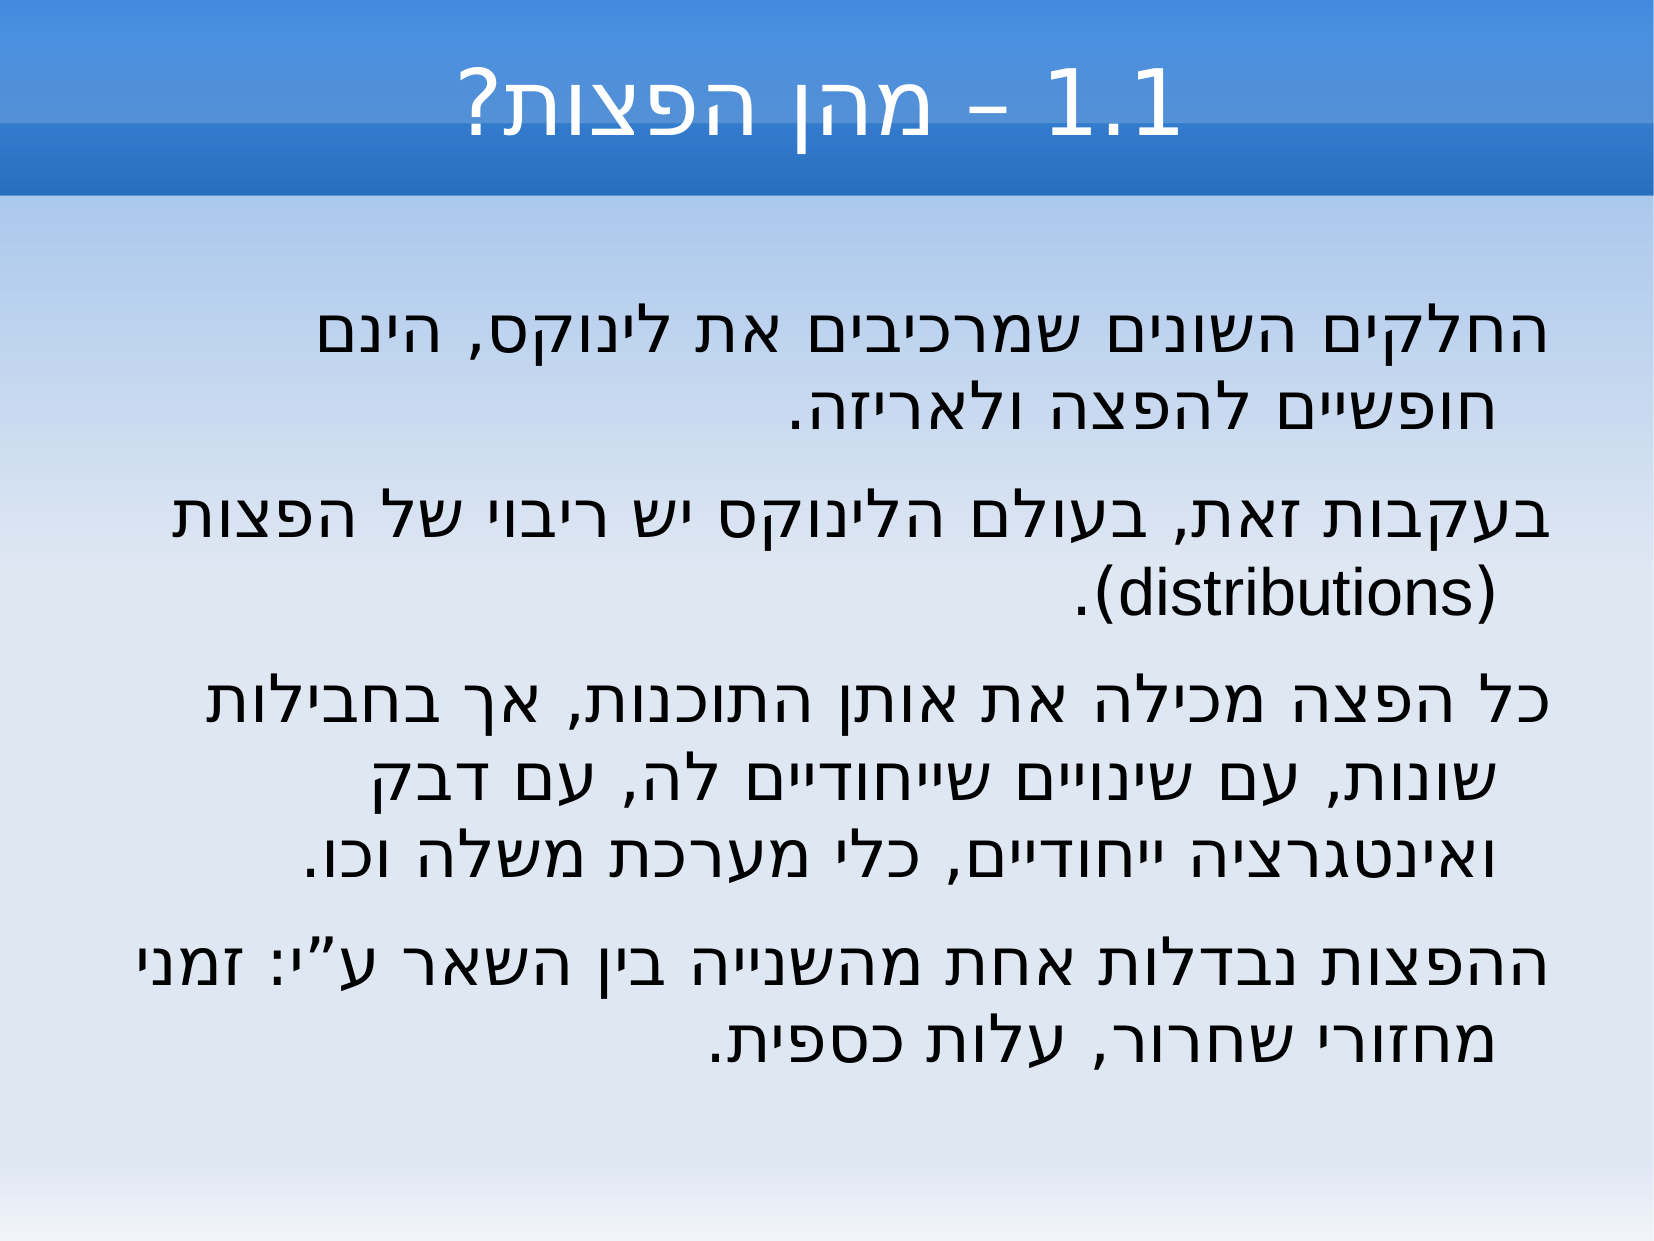

# 1.1 – מהן הפצות?
החלקים השונים שמרכיבים את לינוקס, הינם חופשיים להפצה ולאריזה.
בעקבות זאת, בעולם הלינוקס יש ריבוי של הפצות (distributions).
כל הפצה מכילה את אותן התוכנות, אך בחבילות שונות, עם שינויים שייחודיים לה, עם דבק ואינטגרציה ייחודיים, כלי מערכת משלה וכו.
ההפצות נבדלות אחת מהשנייה בין השאר ע”י: זמני מחזורי שחרור, עלות כספית.